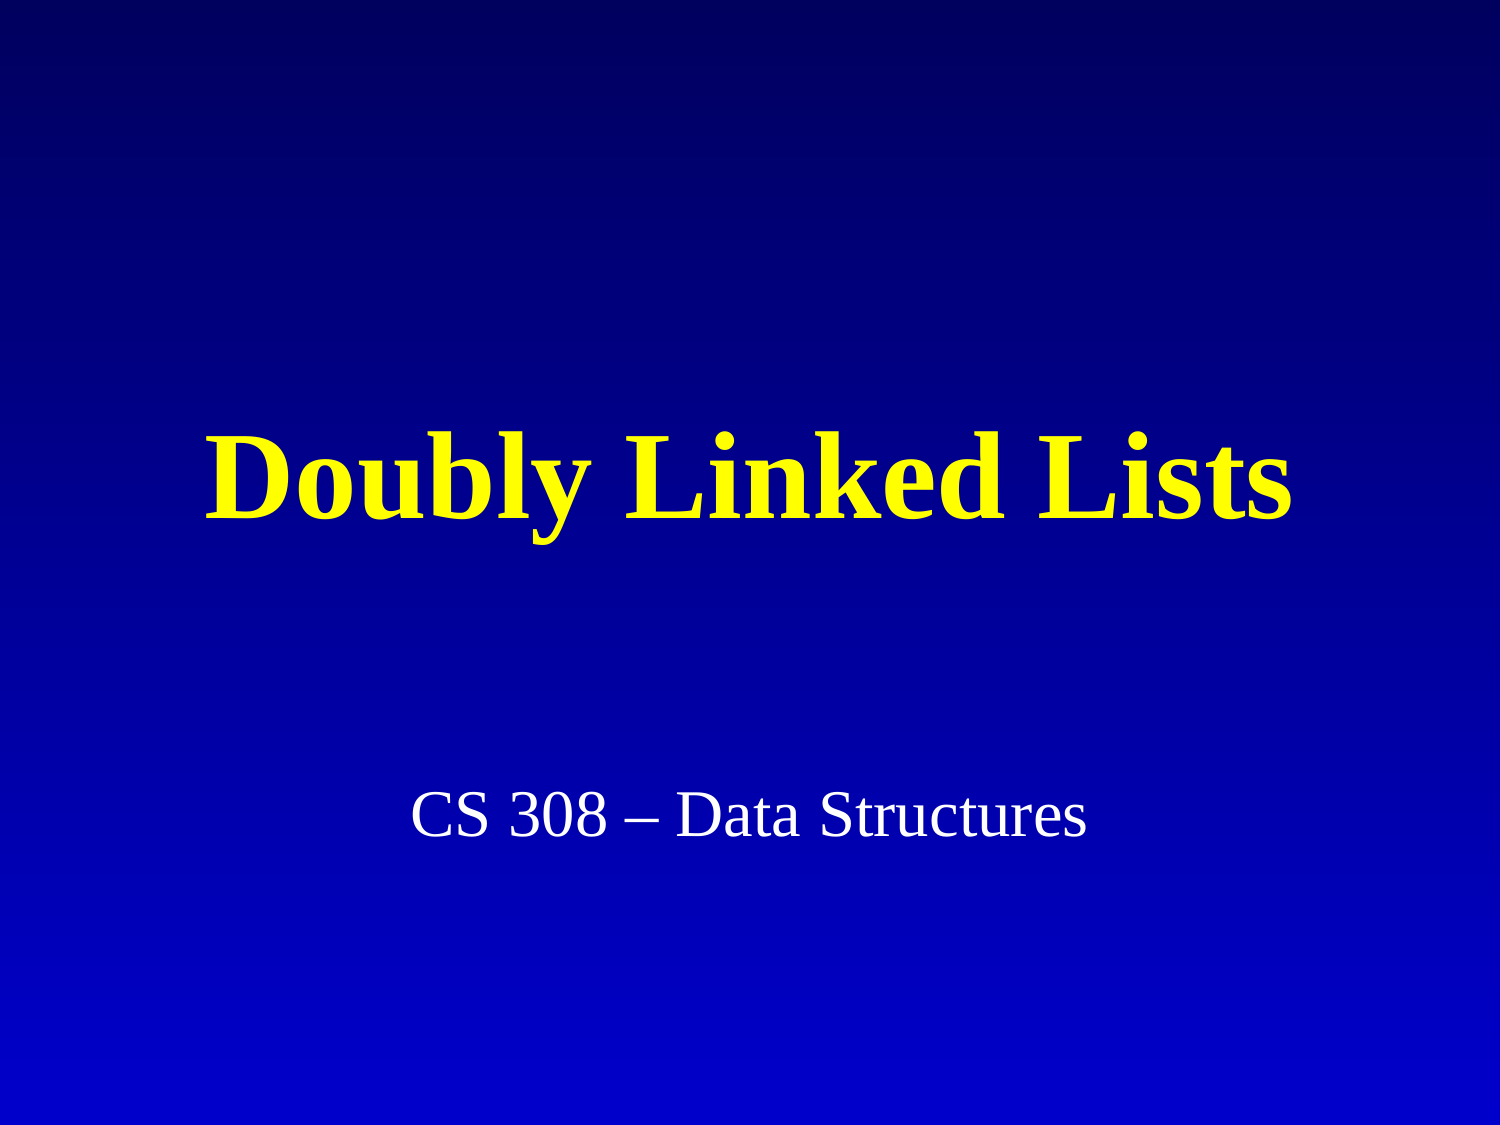

# Doubly Linked Lists
CS 308 – Data Structures